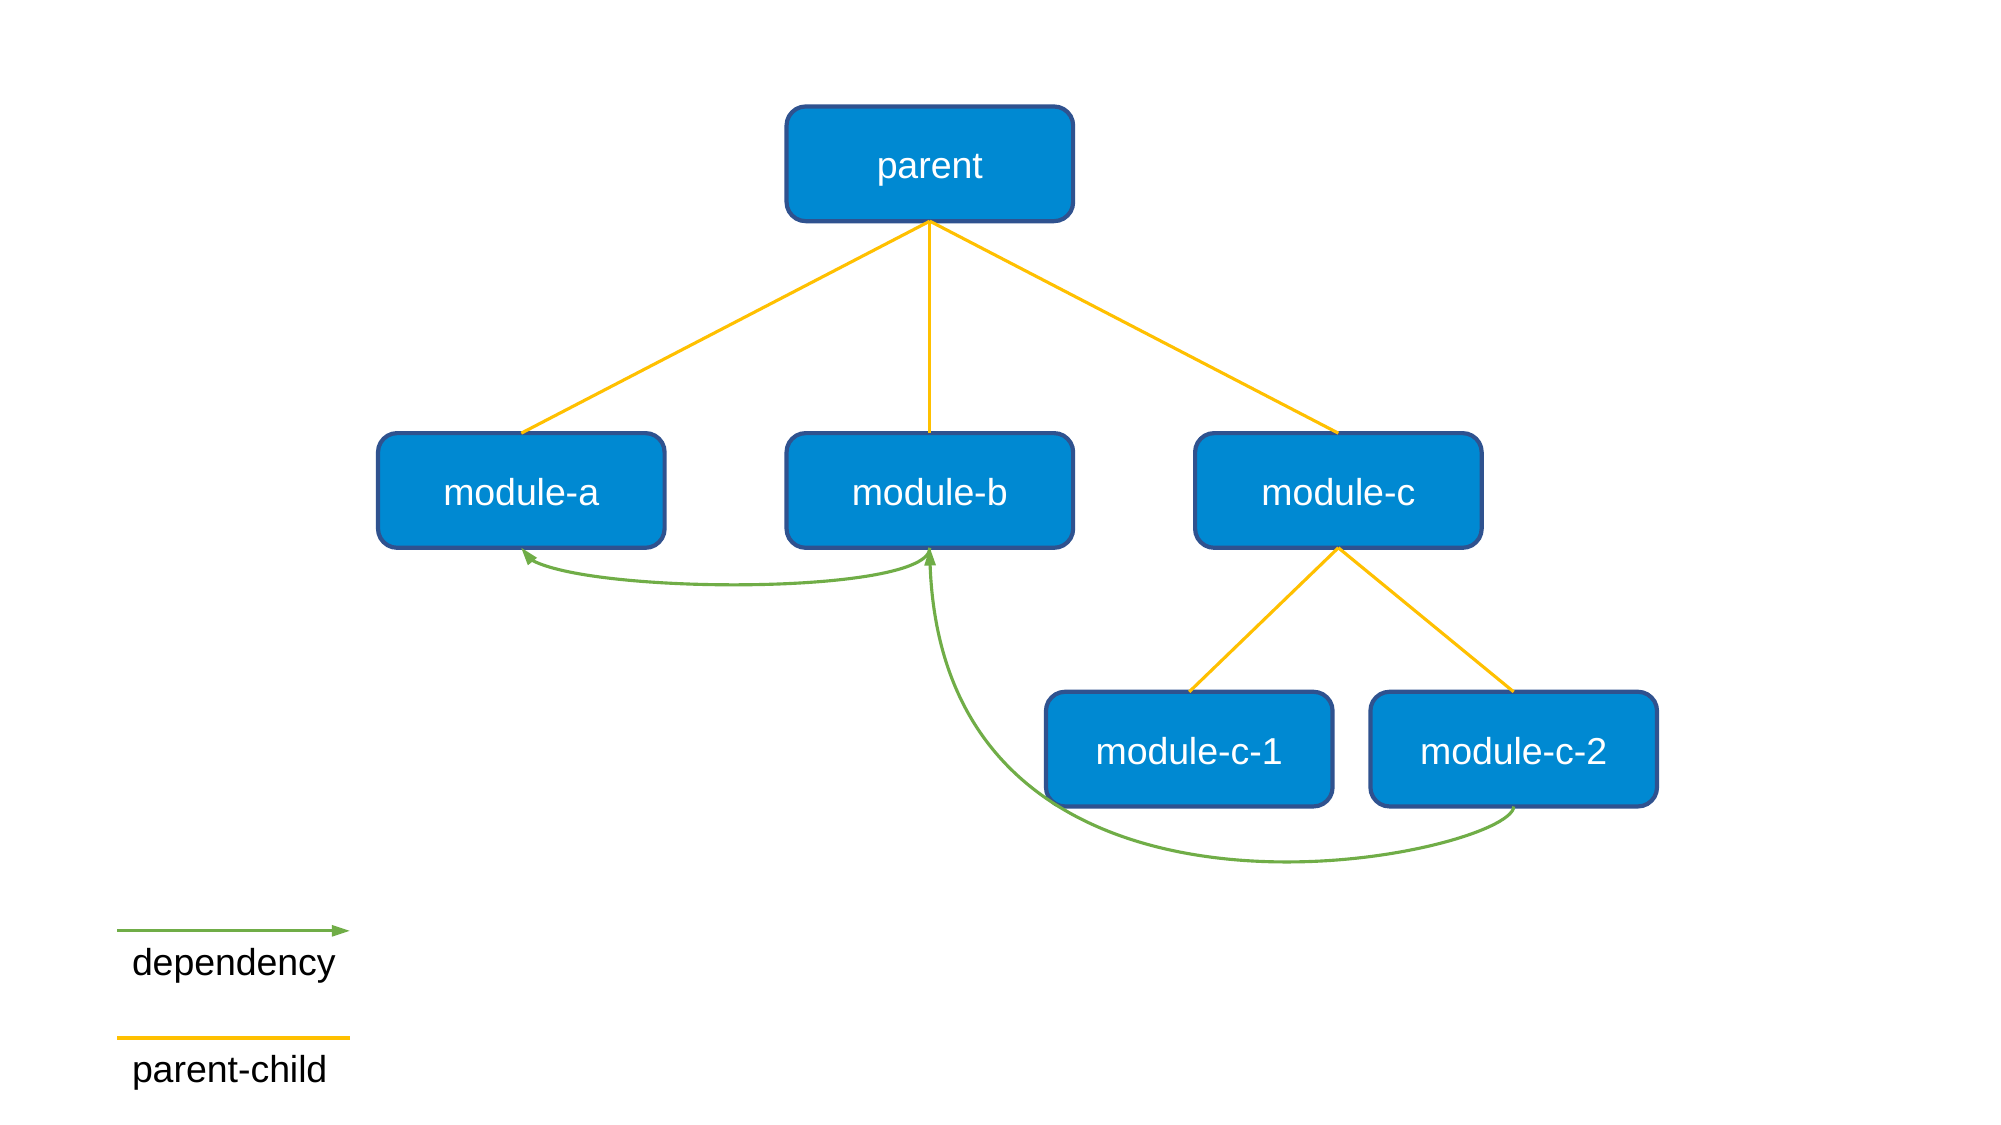

parent
module-a
module-b
module-c
module-c-1
module-c-2
dependency
parent-child